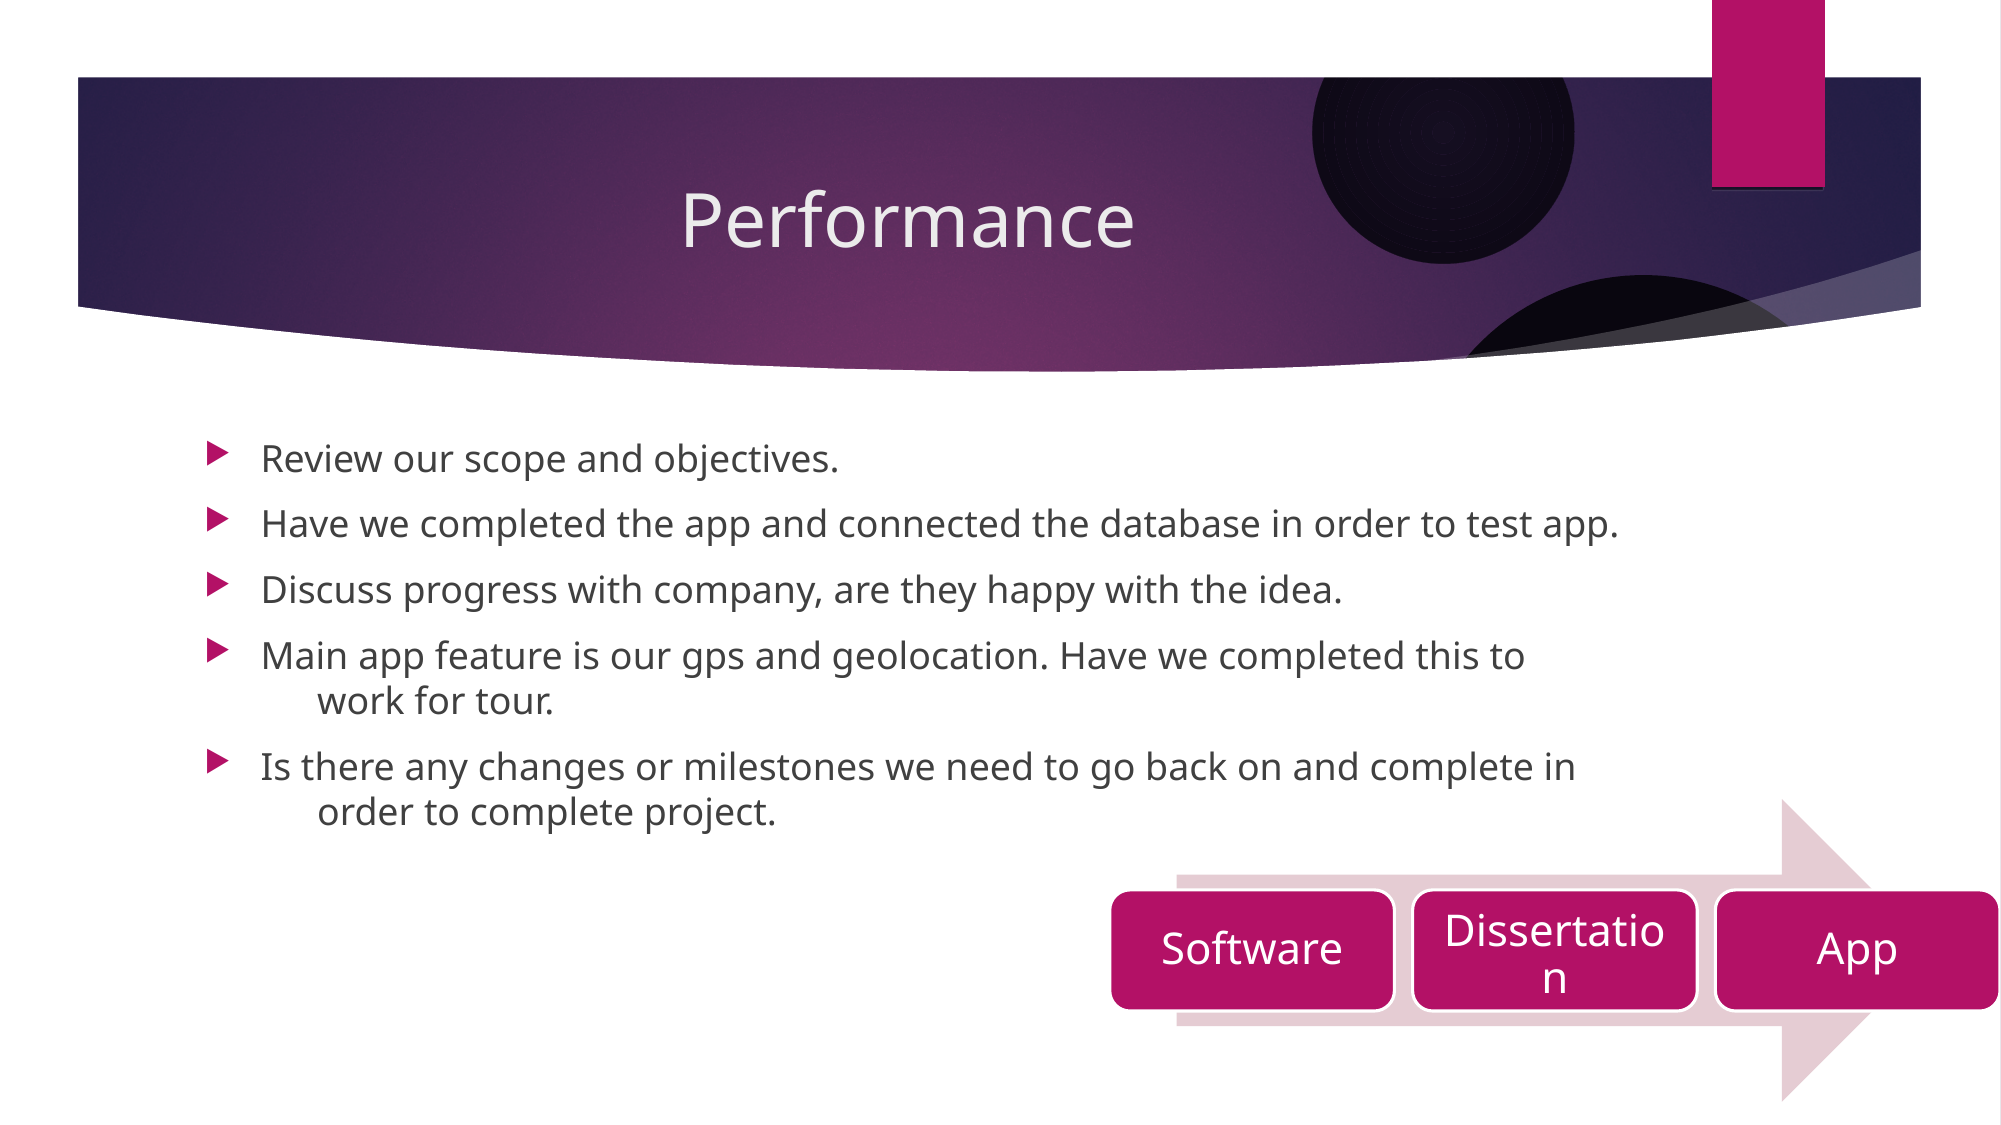

# Performance
Review our scope and objectives.
Have we completed the app and connected the database in order to test app.
Discuss progress with company, are they happy with the idea.
Main app feature is our gps and geolocation. Have we completed this to work for tour.
Is there any changes or milestones we need to go back on and complete in order to complete project.
Software
Dissertation
App